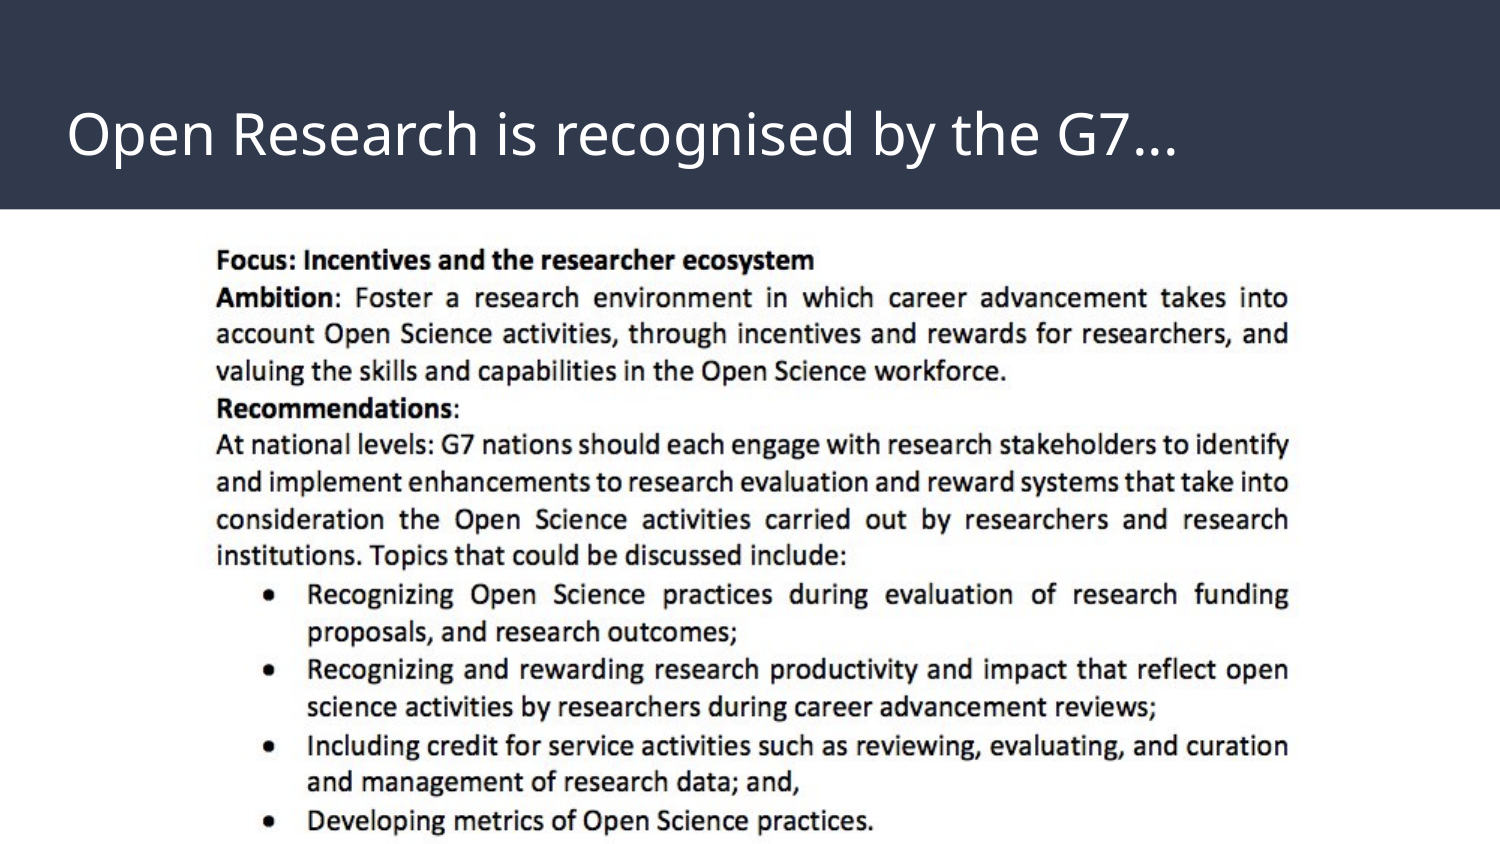

# Open Research is recognised by the G7...